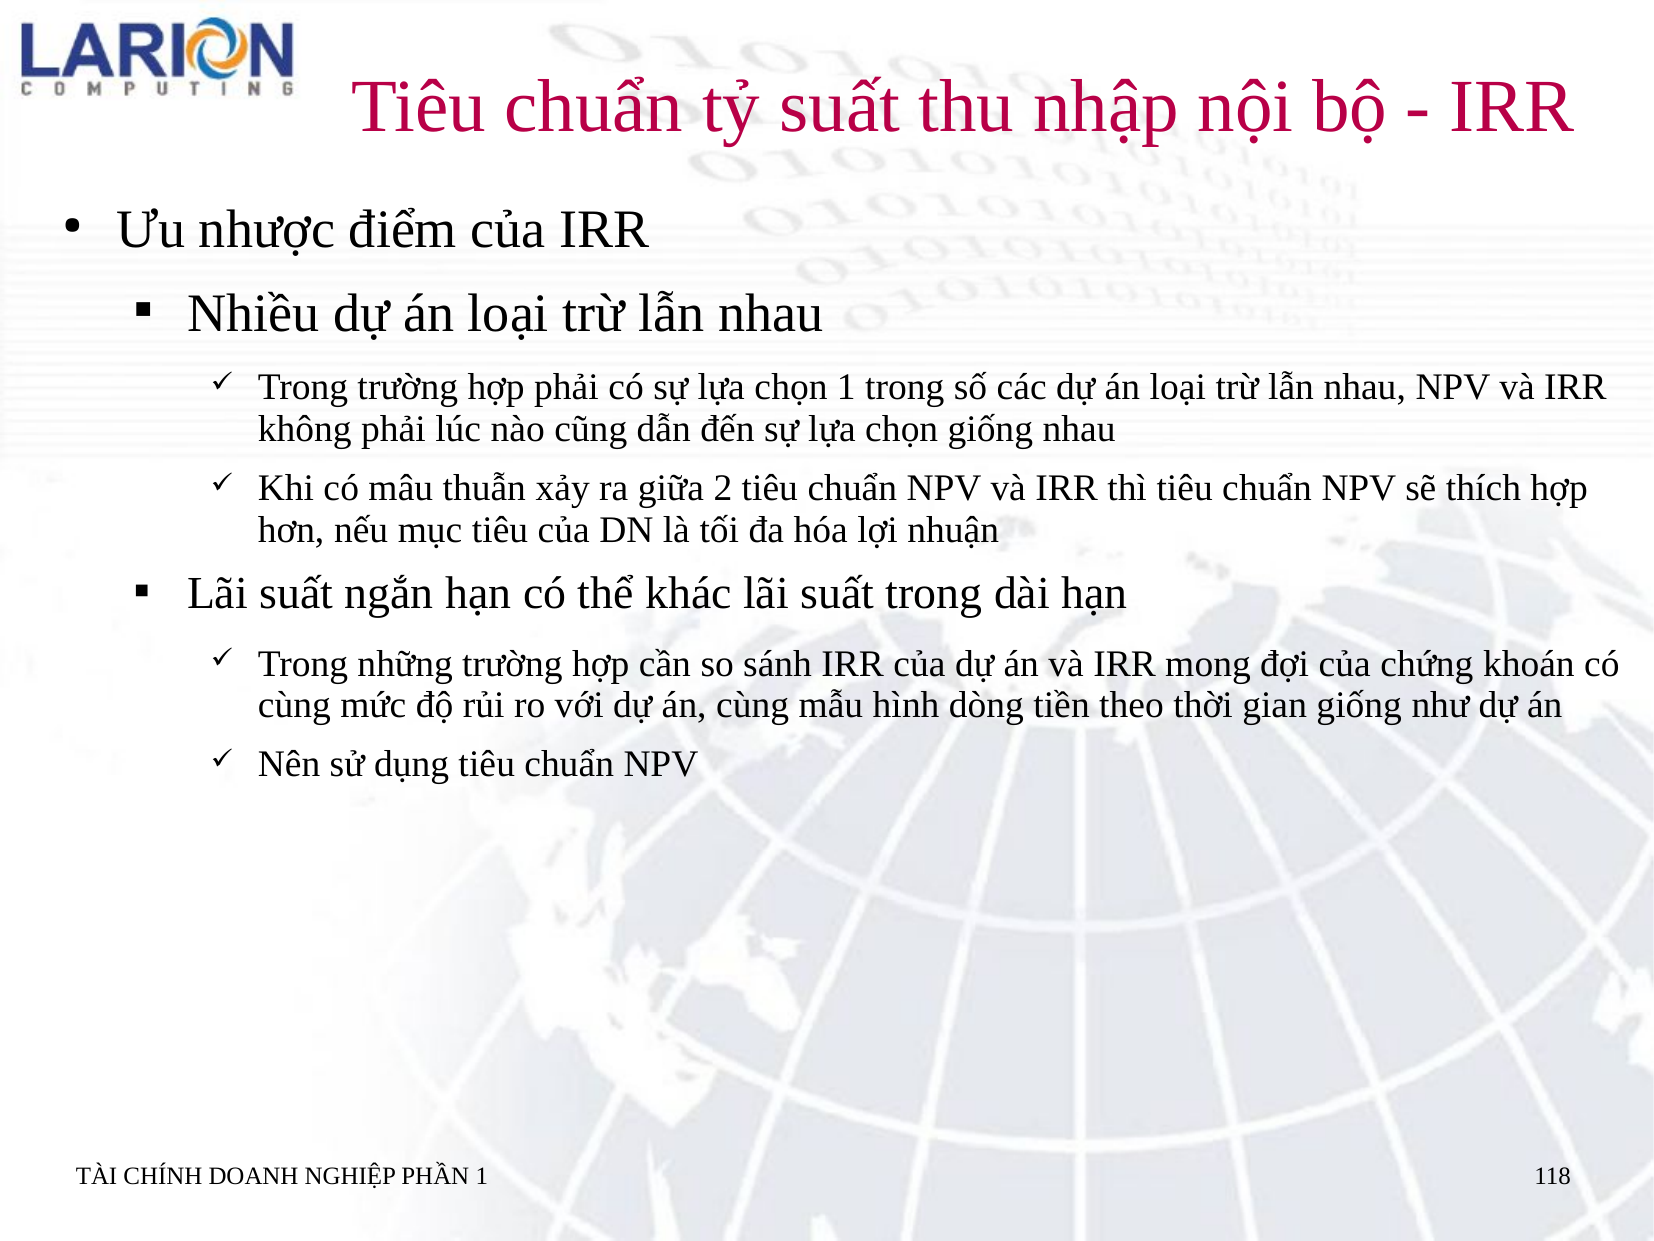

# Tiêu chuẩn tỷ suất thu nhập nội bộ - IRR
Ưu nhược điểm của IRR
Nhiều dự án loại trừ lẫn nhau
Trong trường hợp phải có sự lựa chọn 1 trong số các dự án loại trừ lẫn nhau, NPV và IRR không phải lúc nào cũng dẫn đến sự lựa chọn giống nhau
Khi có mâu thuẫn xảy ra giữa 2 tiêu chuẩn NPV và IRR thì tiêu chuẩn NPV sẽ thích hợp hơn, nếu mục tiêu của DN là tối đa hóa lợi nhuận
Lãi suất ngắn hạn có thể khác lãi suất trong dài hạn
Trong những trường hợp cần so sánh IRR của dự án và IRR mong đợi của chứng khoán có cùng mức độ rủi ro với dự án, cùng mẫu hình dòng tiền theo thời gian giống như dự án
Nên sử dụng tiêu chuẩn NPV
TÀI CHÍNH DOANH NGHIỆP PHẦN 1
118